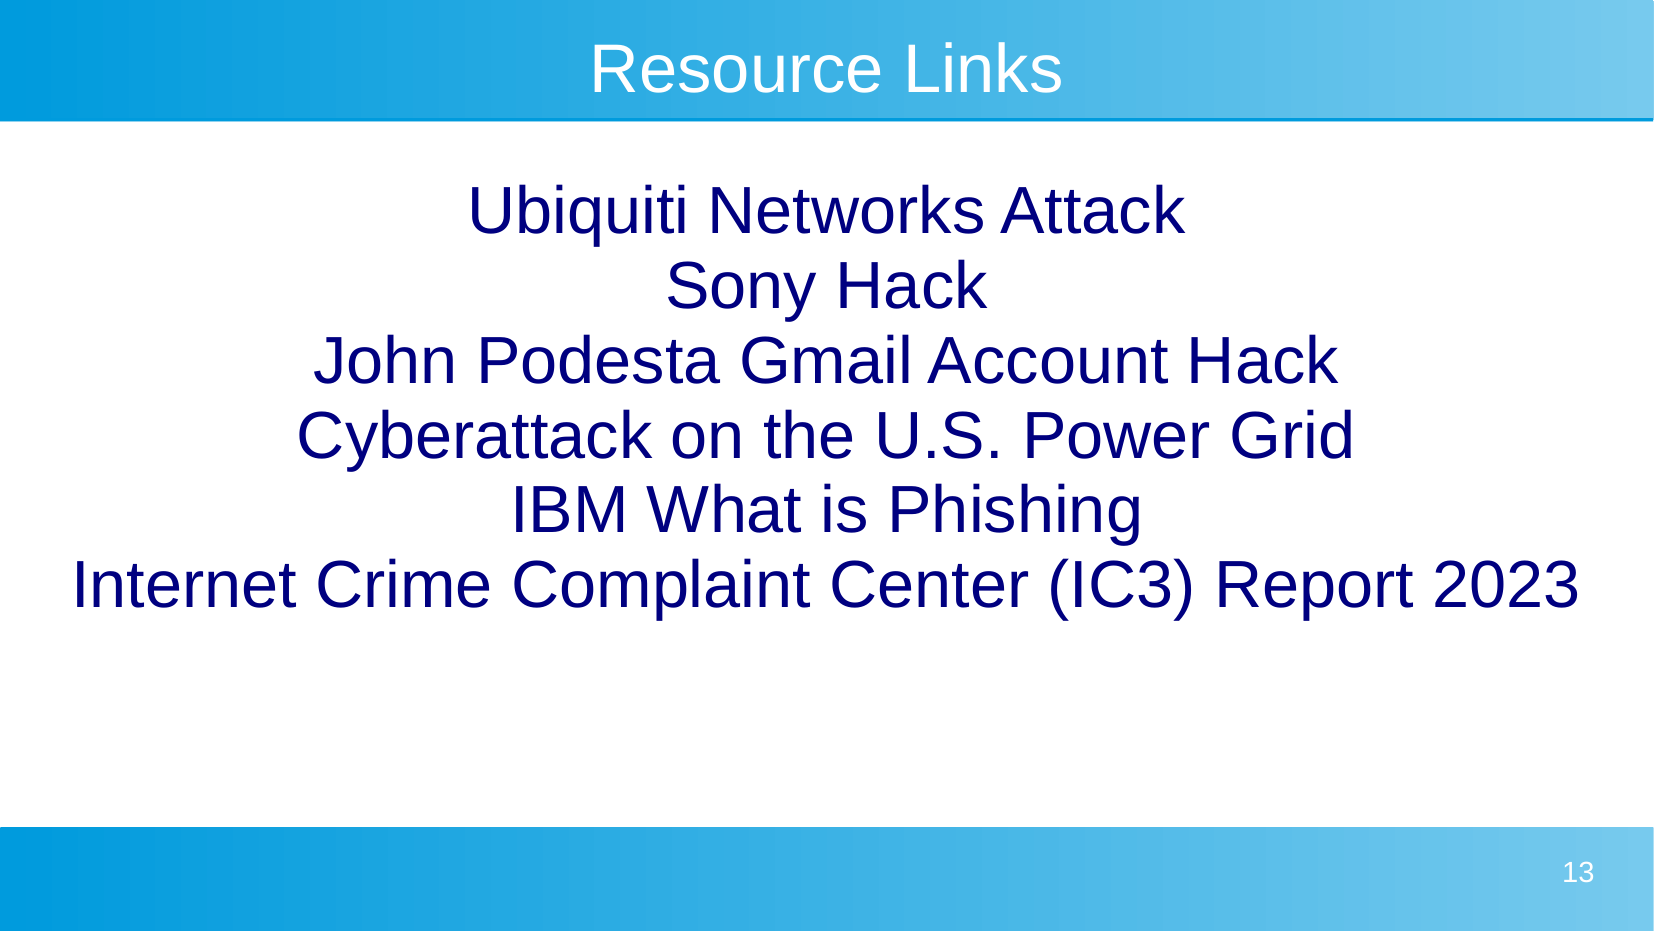

# Resource Links
Ubiquiti Networks Attack
Sony Hack
John Podesta Gmail Account Hack
Cyberattack on the U.S. Power Grid
IBM What is Phishing
Internet Crime Complaint Center (IC3) Report 2023
13